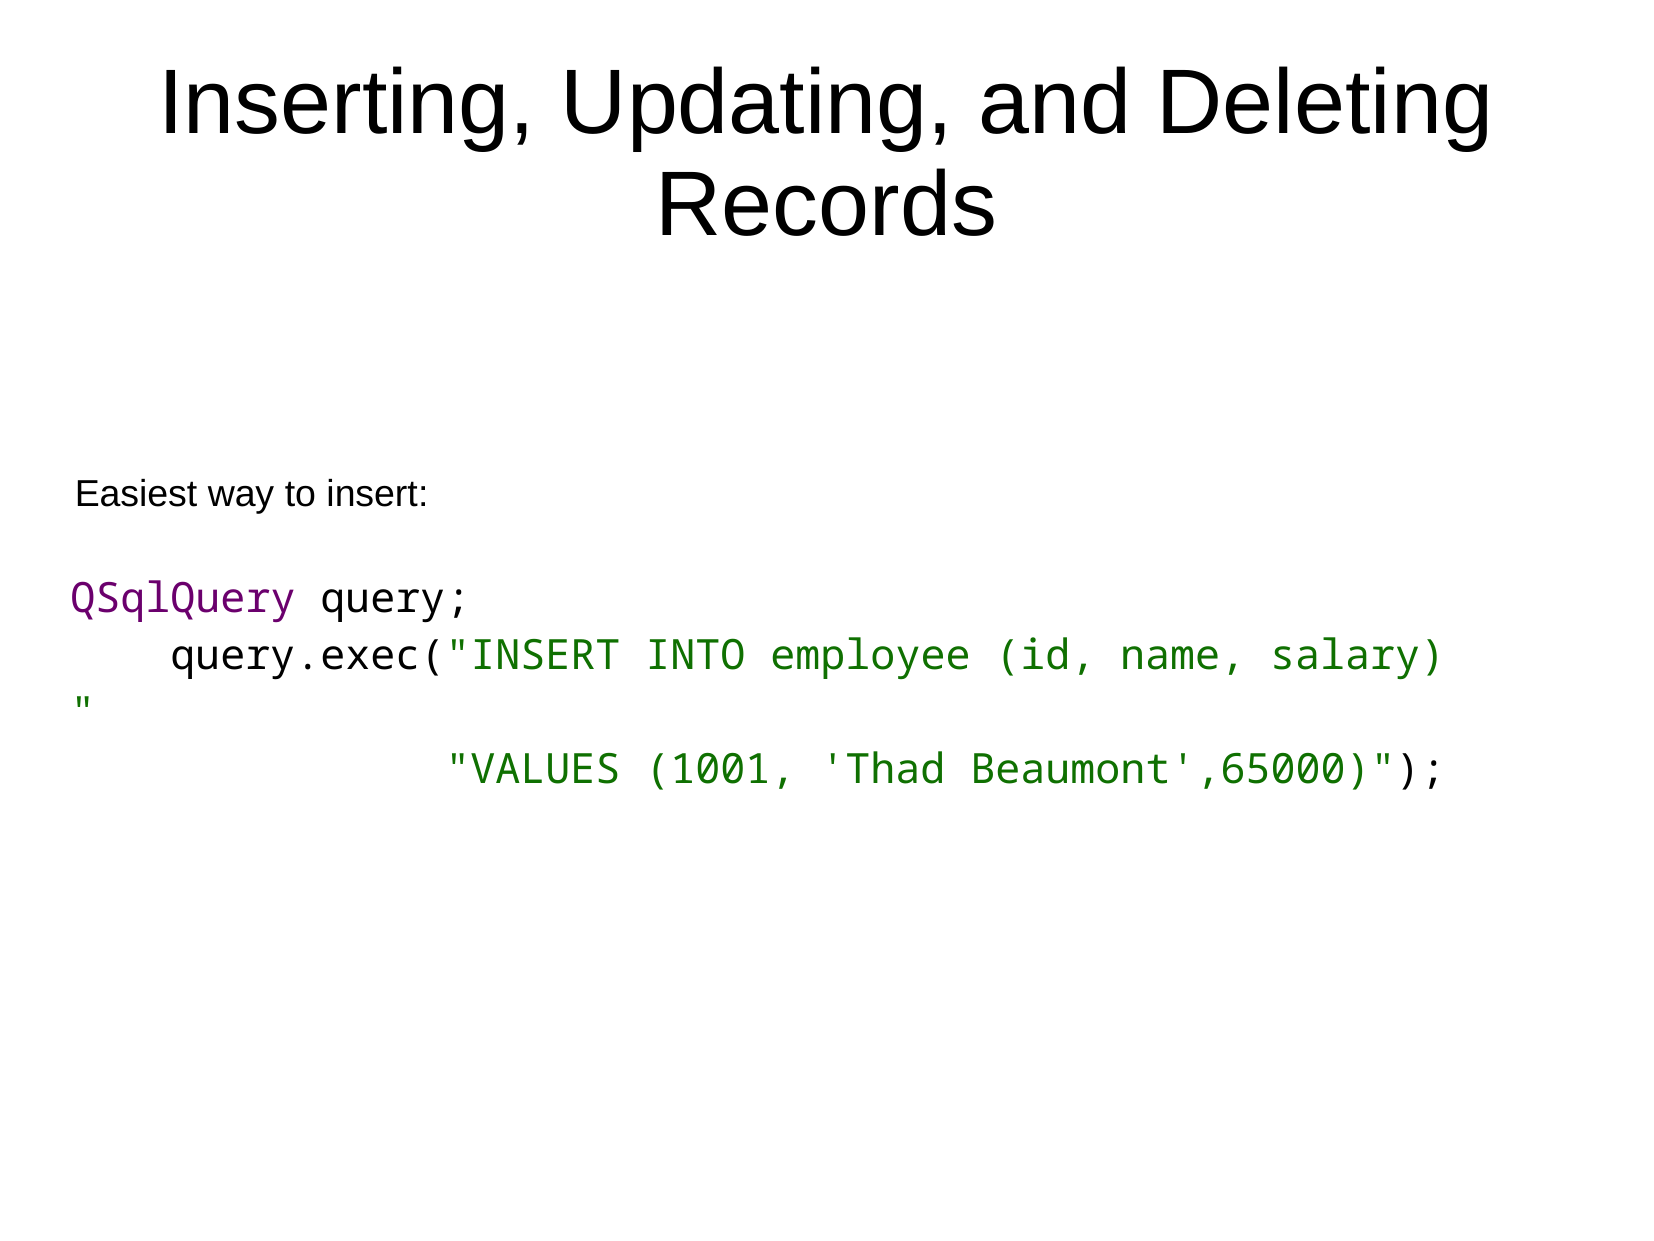

# Inserting, Updating, and Deleting Records
Easiest way to insert:
QSqlQuery query;
 query.exec("INSERT INTO employee (id, name, salary) "
 "VALUES (1001, 'Thad Beaumont',65000)");